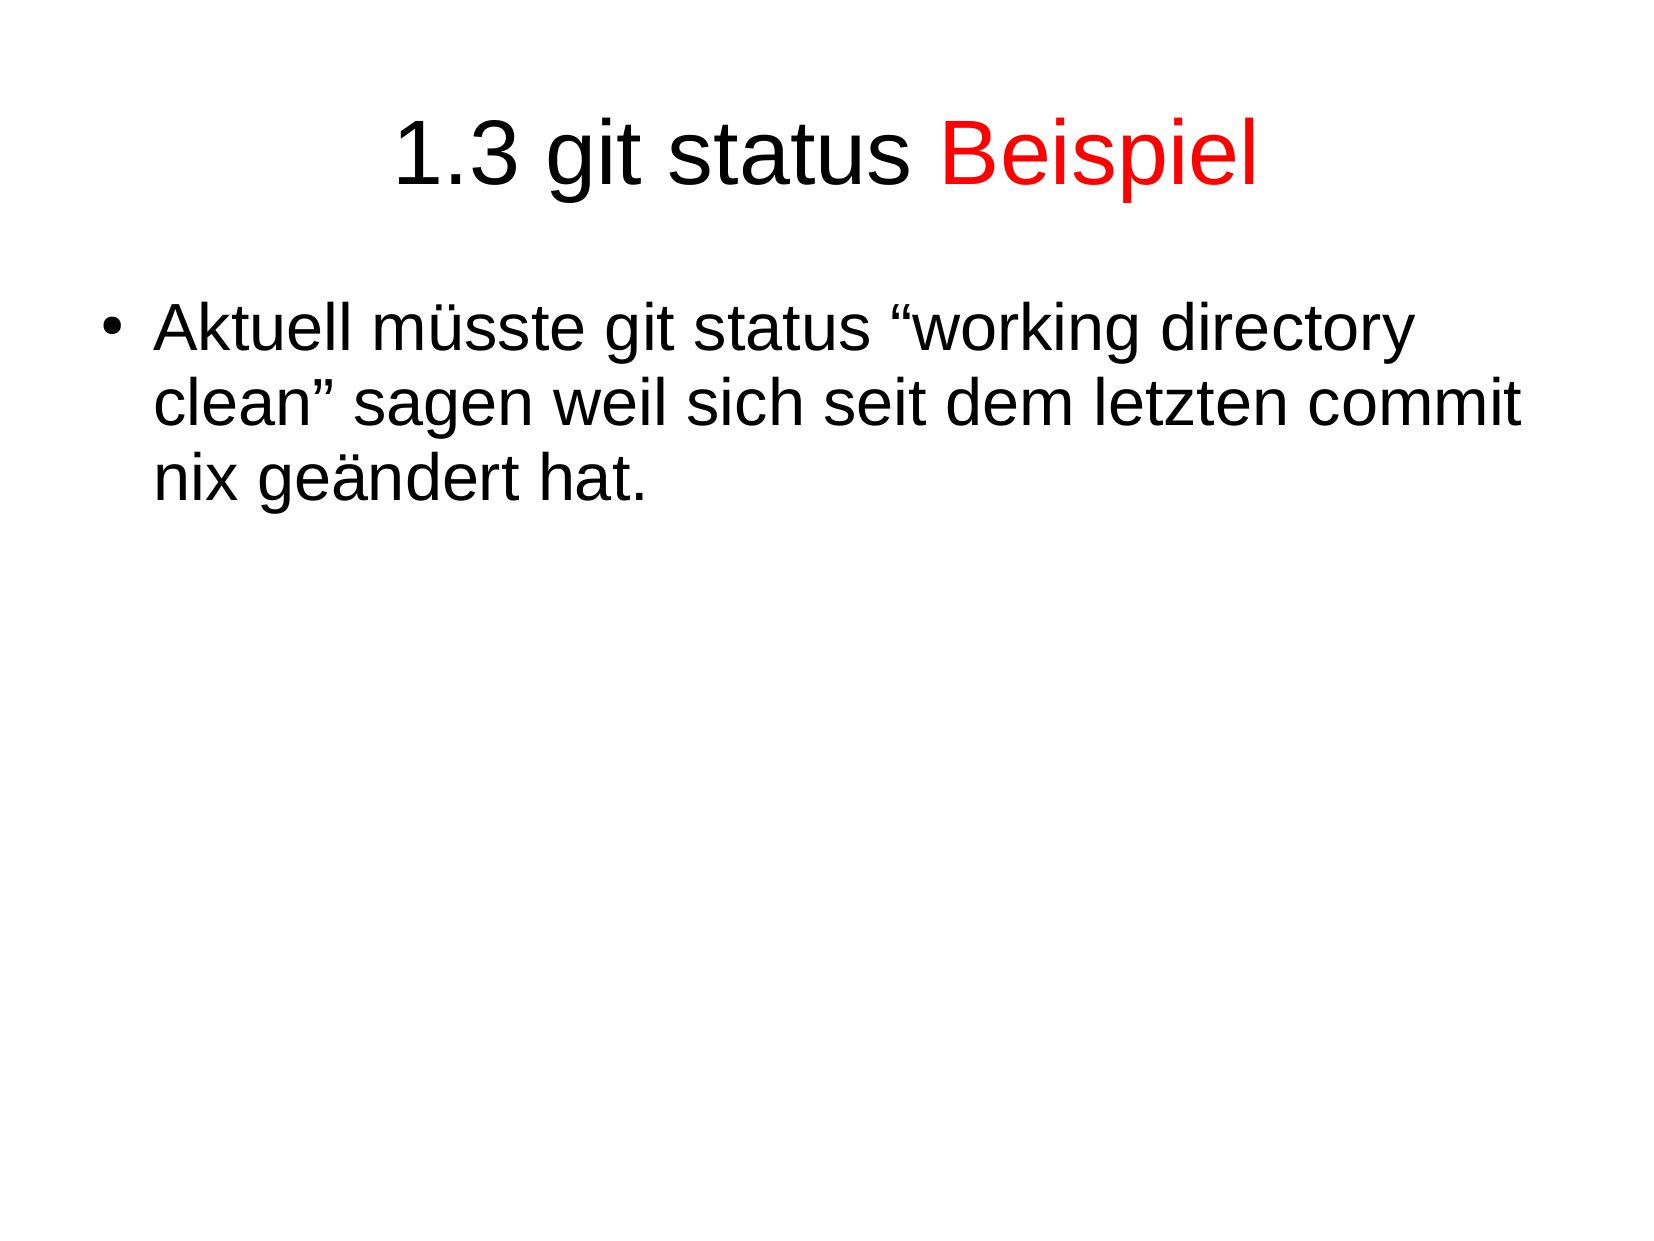

# 1.3 git status Beispiel
Aktuell müsste git status “working directory clean” sagen weil sich seit dem letzten commit nix geändert hat.